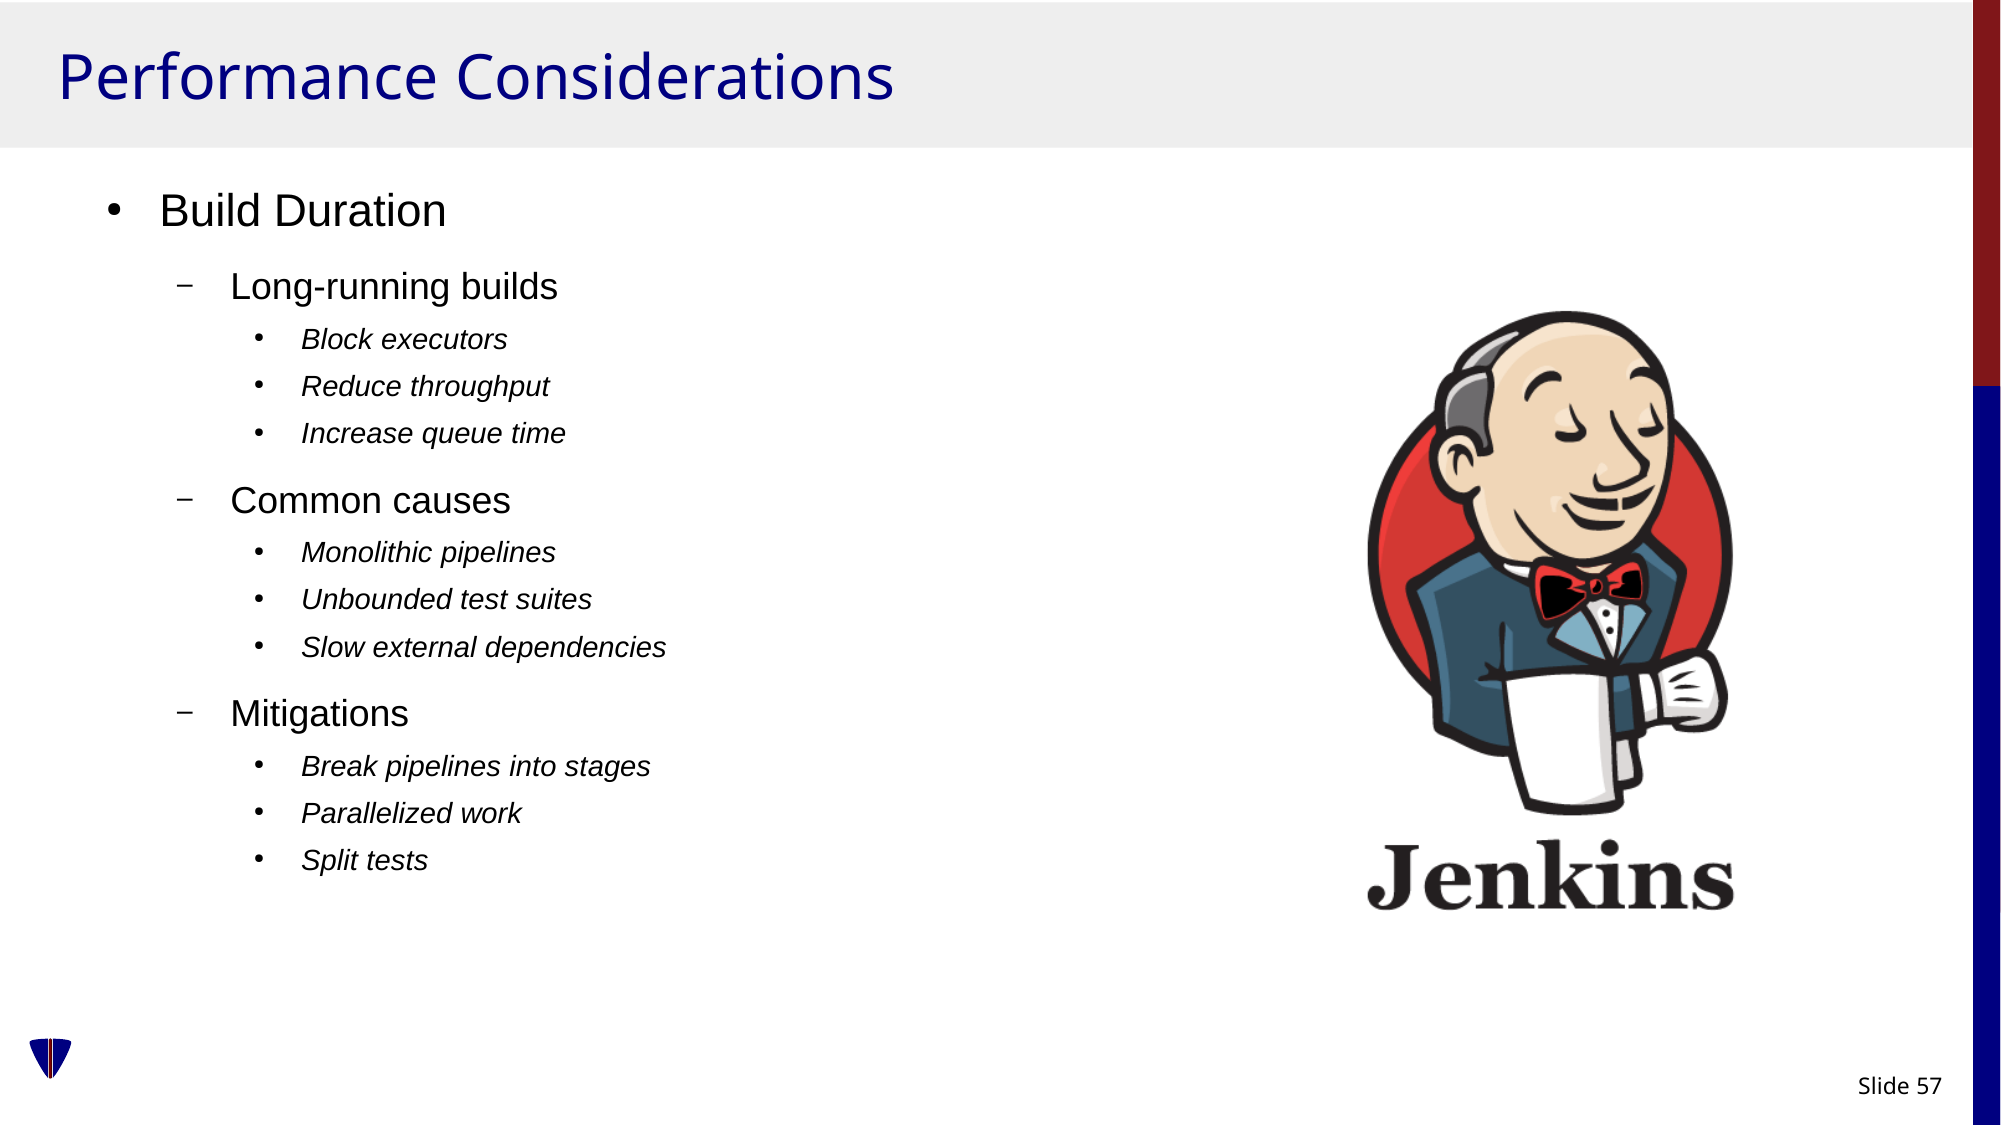

# Performance Considerations
Build Duration
Long-running builds
Block executors
Reduce throughput
Increase queue time
Common causes
Monolithic pipelines
Unbounded test suites
Slow external dependencies
Mitigations
Break pipelines into stages
Parallelized work
Split tests